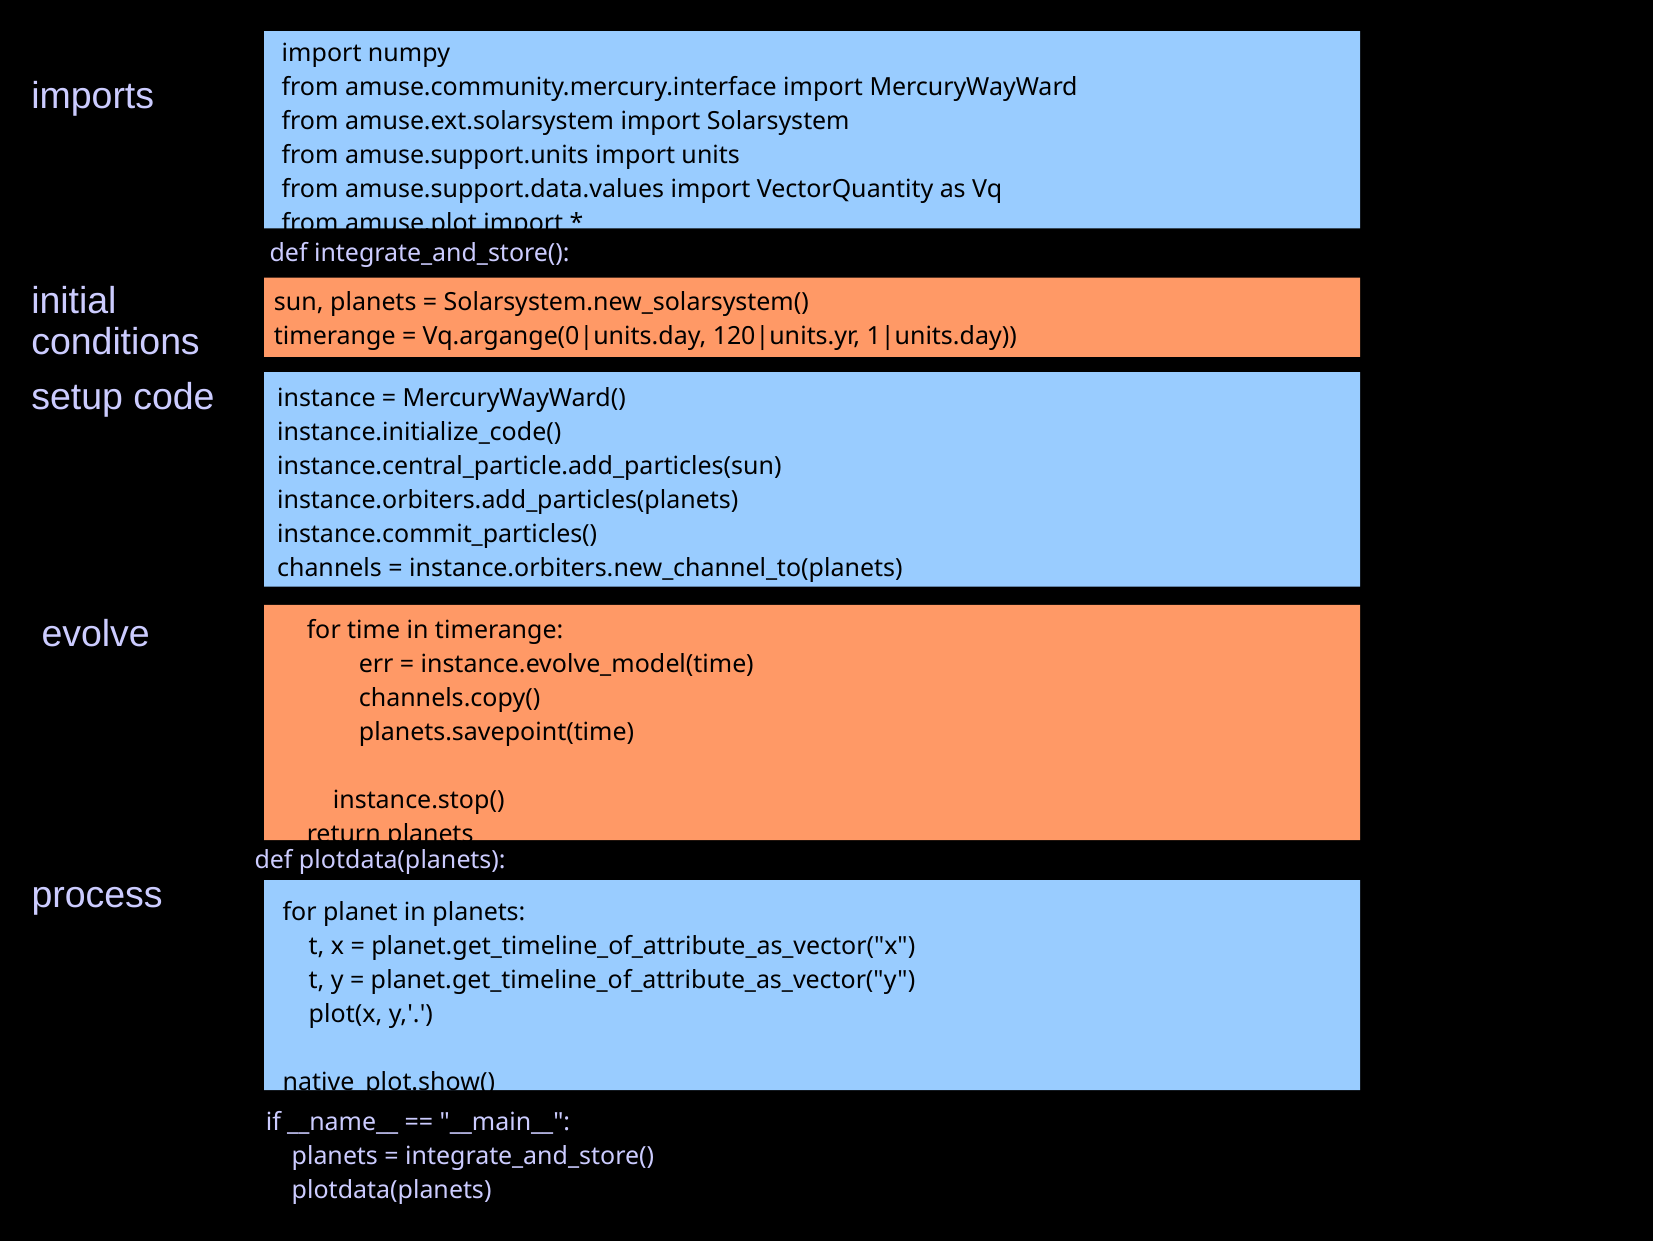

import numpy
from amuse.community.mercury.interface import MercuryWayWard
from amuse.ext.solarsystem import Solarsystem
from amuse.support.units import units
from amuse.support.data.values import VectorQuantity as Vq
from amuse.plot import *
imports
def integrate_and_store():
initial
conditions
 sun, planets = Solarsystem.new_solarsystem()
 timerange = Vq.argange(0|units.day, 120|units.yr, 1|units.day))
setup code
 instance = MercuryWayWard()
 instance.initialize_code()
 instance.central_particle.add_particles(sun)
 instance.orbiters.add_particles(planets)
 instance.commit_particles()
 channels = instance.orbiters.new_channel_to(planets)
for time in timerange:
 err = instance.evolve_model(time)
 channels.copy()
 planets.savepoint(time)
 instance.stop()
return planets
evolve
 def plotdata(planets):
process
 for planet in planets:
 t, x = planet.get_timeline_of_attribute_as_vector("x")
 t, y = planet.get_timeline_of_attribute_as_vector("y")
 plot(x, y,'.')
 native_plot.show()
if __name__ == "__main__":
 planets = integrate_and_store()
 plotdata(planets)